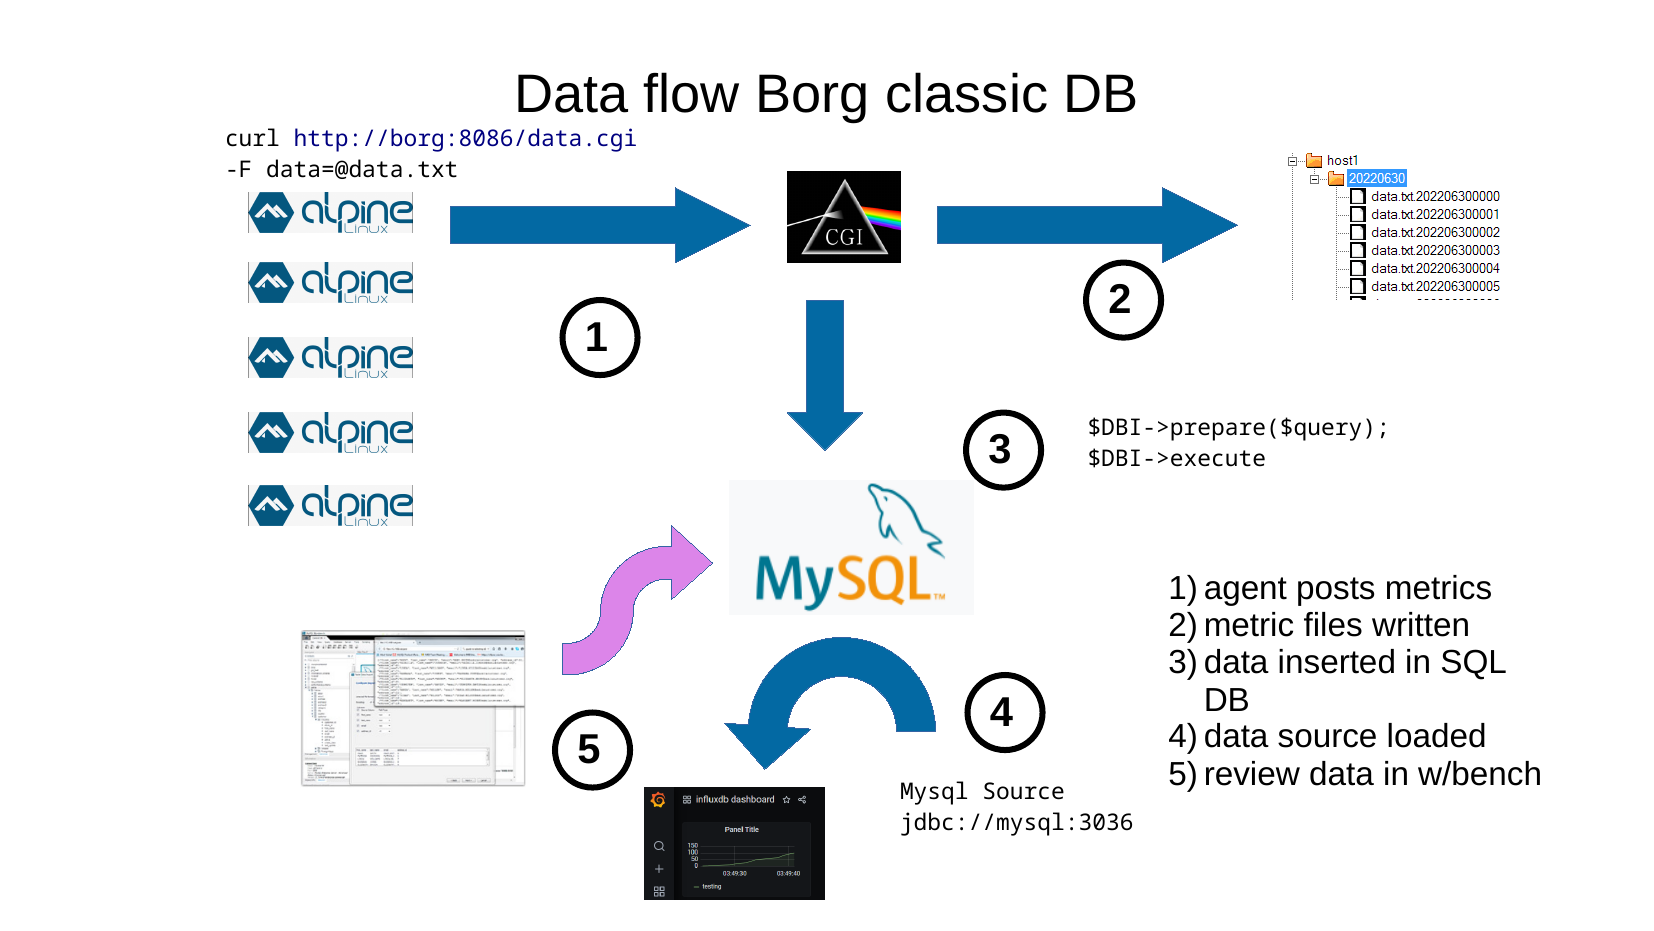

# Data flow Borg classic DB
curl http://borg:8086/data.cgi
-F data=@data.txt
2
1
$DBI->prepare($query);
$DBI->execute
3
agent posts metrics
metric files written
data inserted in SQL DB
data source loaded
review data in w/bench
4
5
Mysql Source
jdbc://mysql:3036